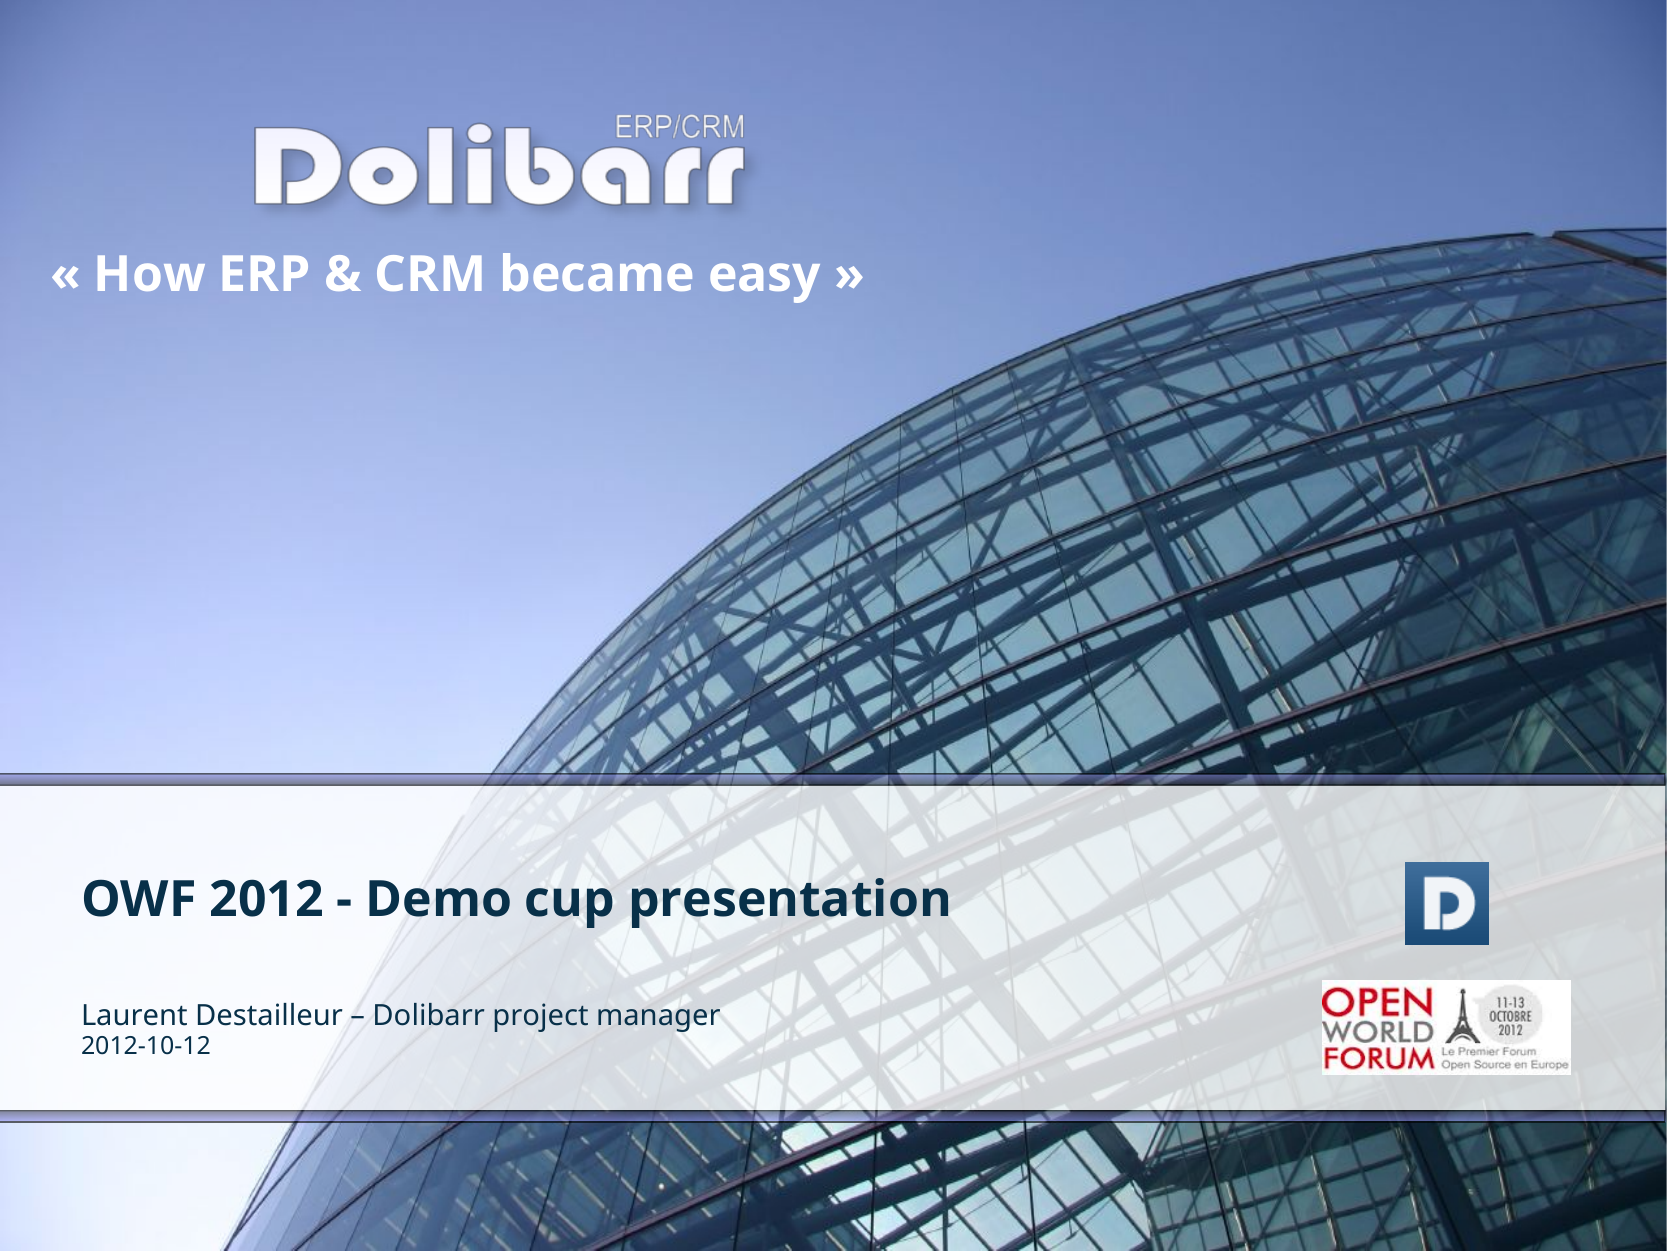

« How ERP & CRM became easy »
OWF 2012 - Demo cup presentation
Laurent Destailleur – Dolibarr project manager
2012-10-12